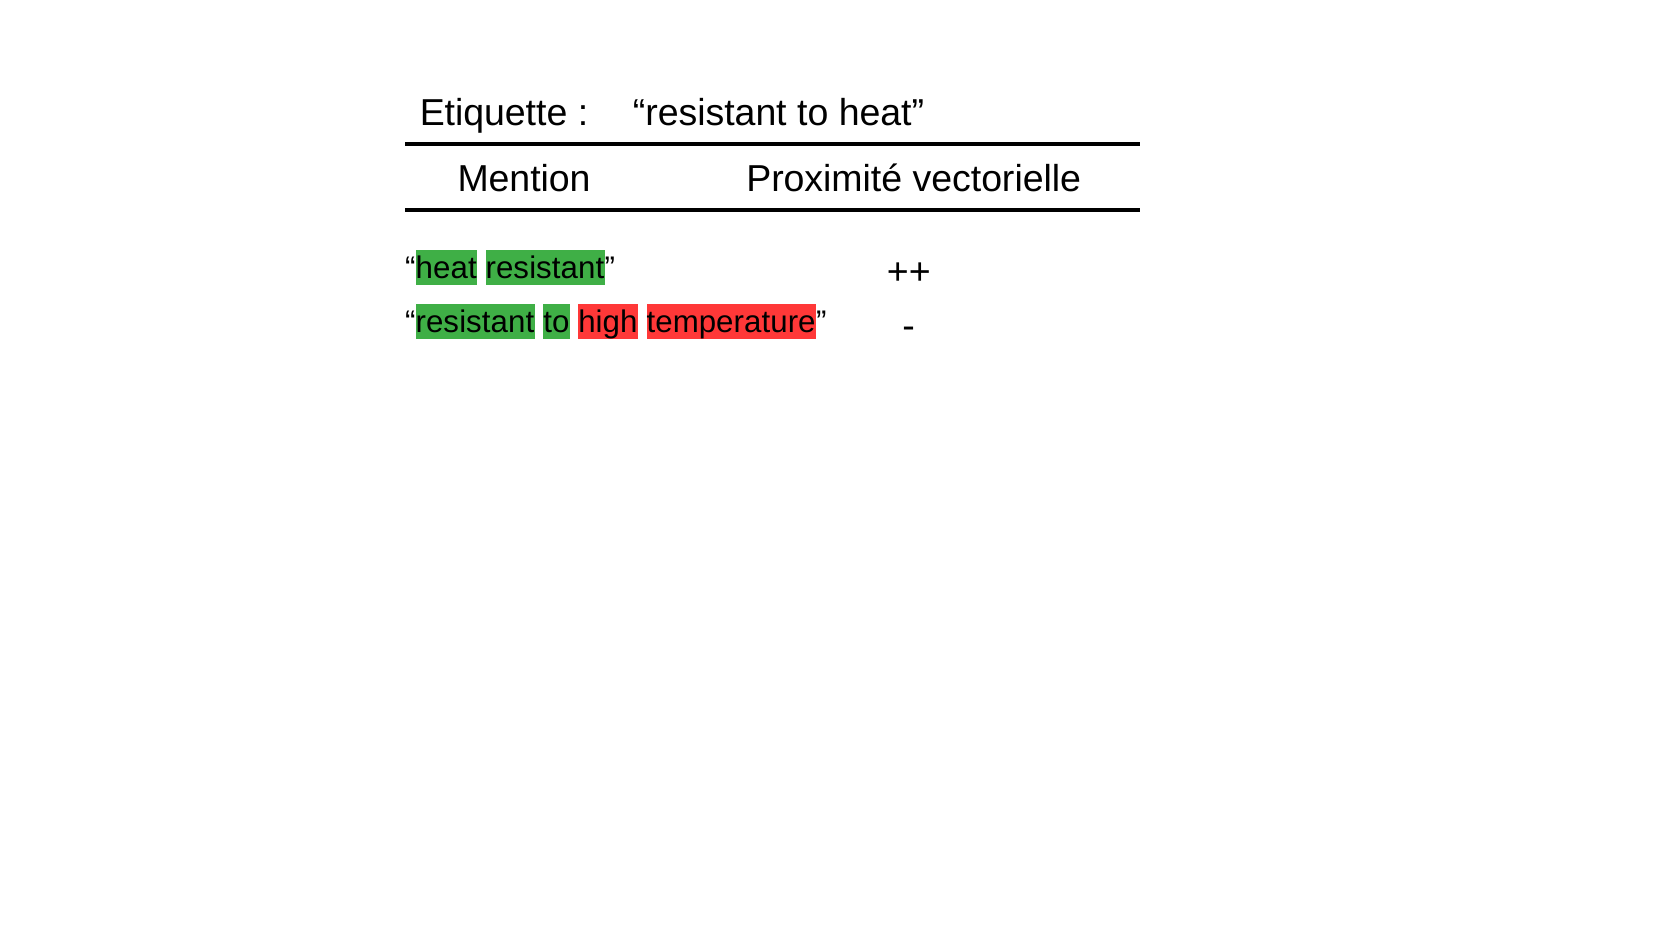

Etiquette :
“resistant to heat”
Mention
Proximité vectorielle
“heat resistant”
++
“resistant to high temperature”
-